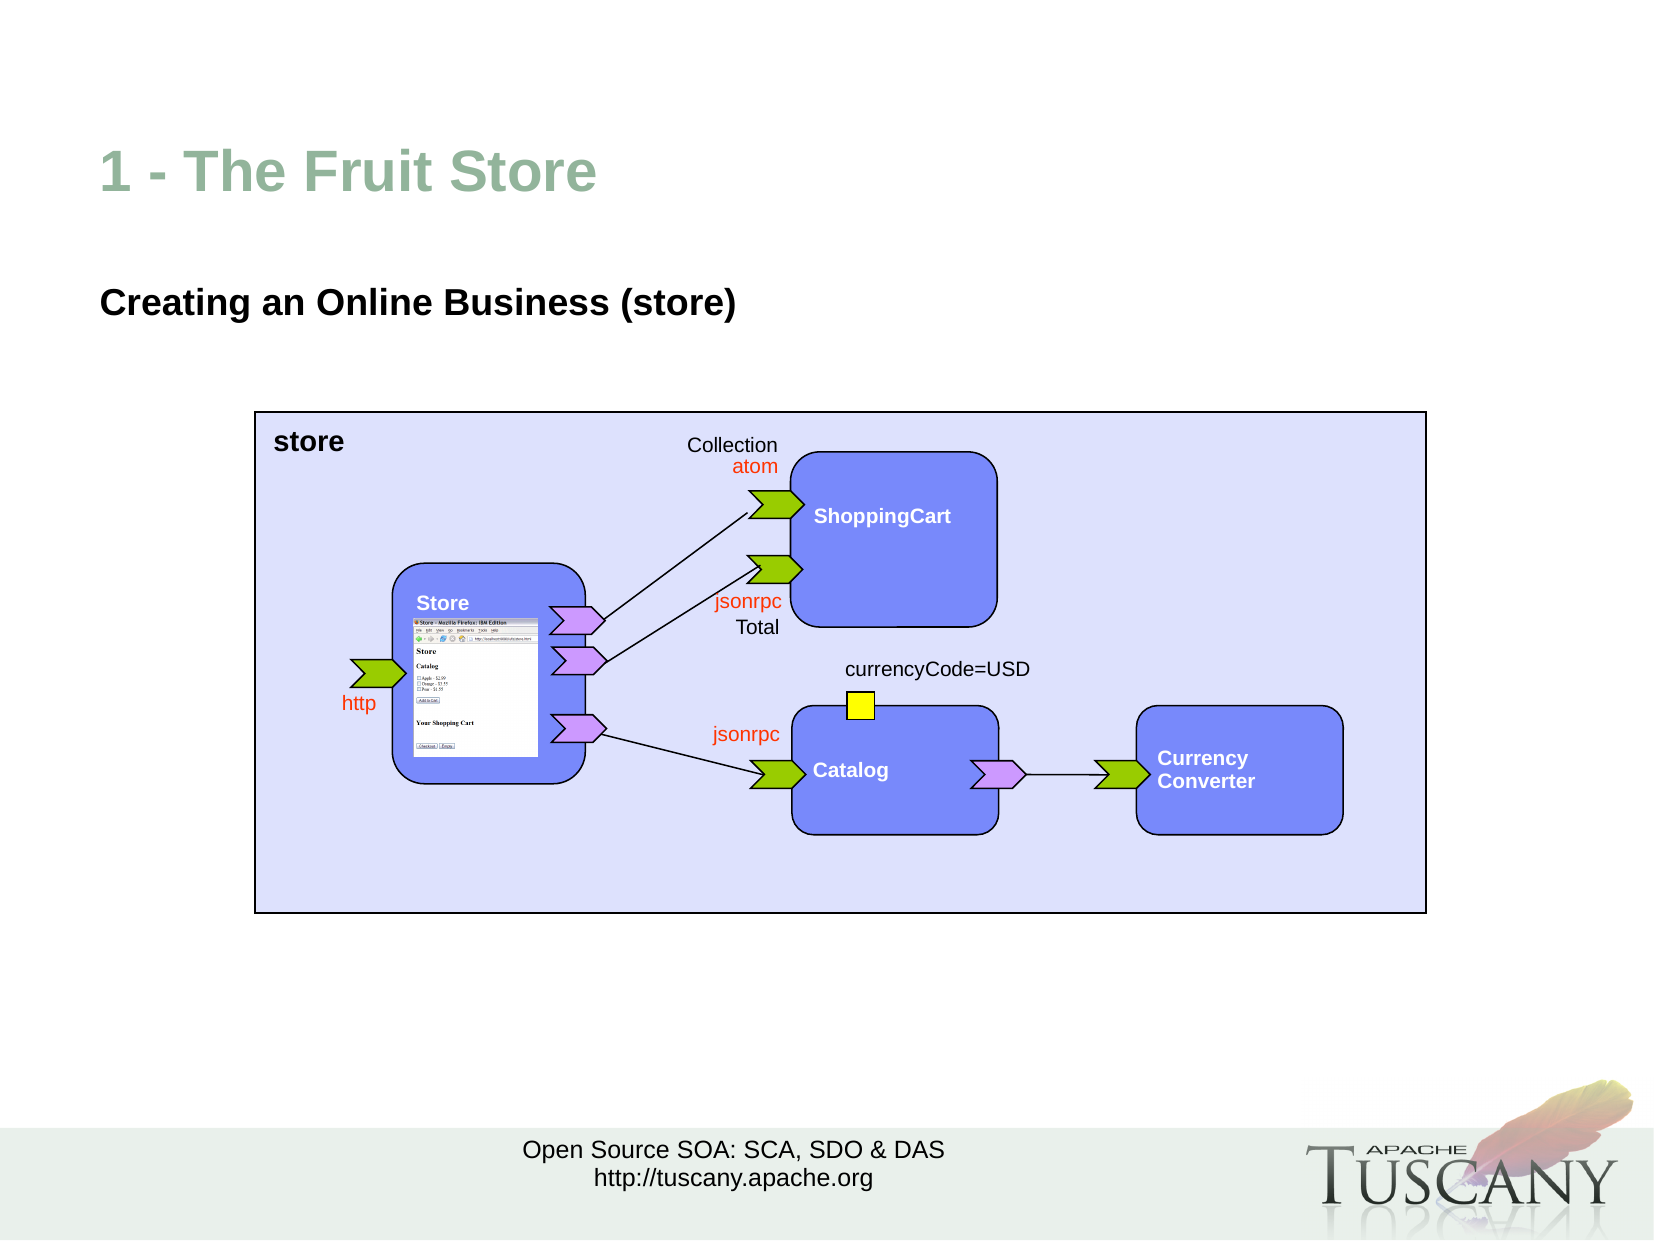

# 1 - The Fruit Store
Creating an Online Business (store)
store
Collection
atom
ShoppingCart
Store
jsonrpc
Total
currencyCode=USD
http
Catalog
Currency
Converter
jsonrpc